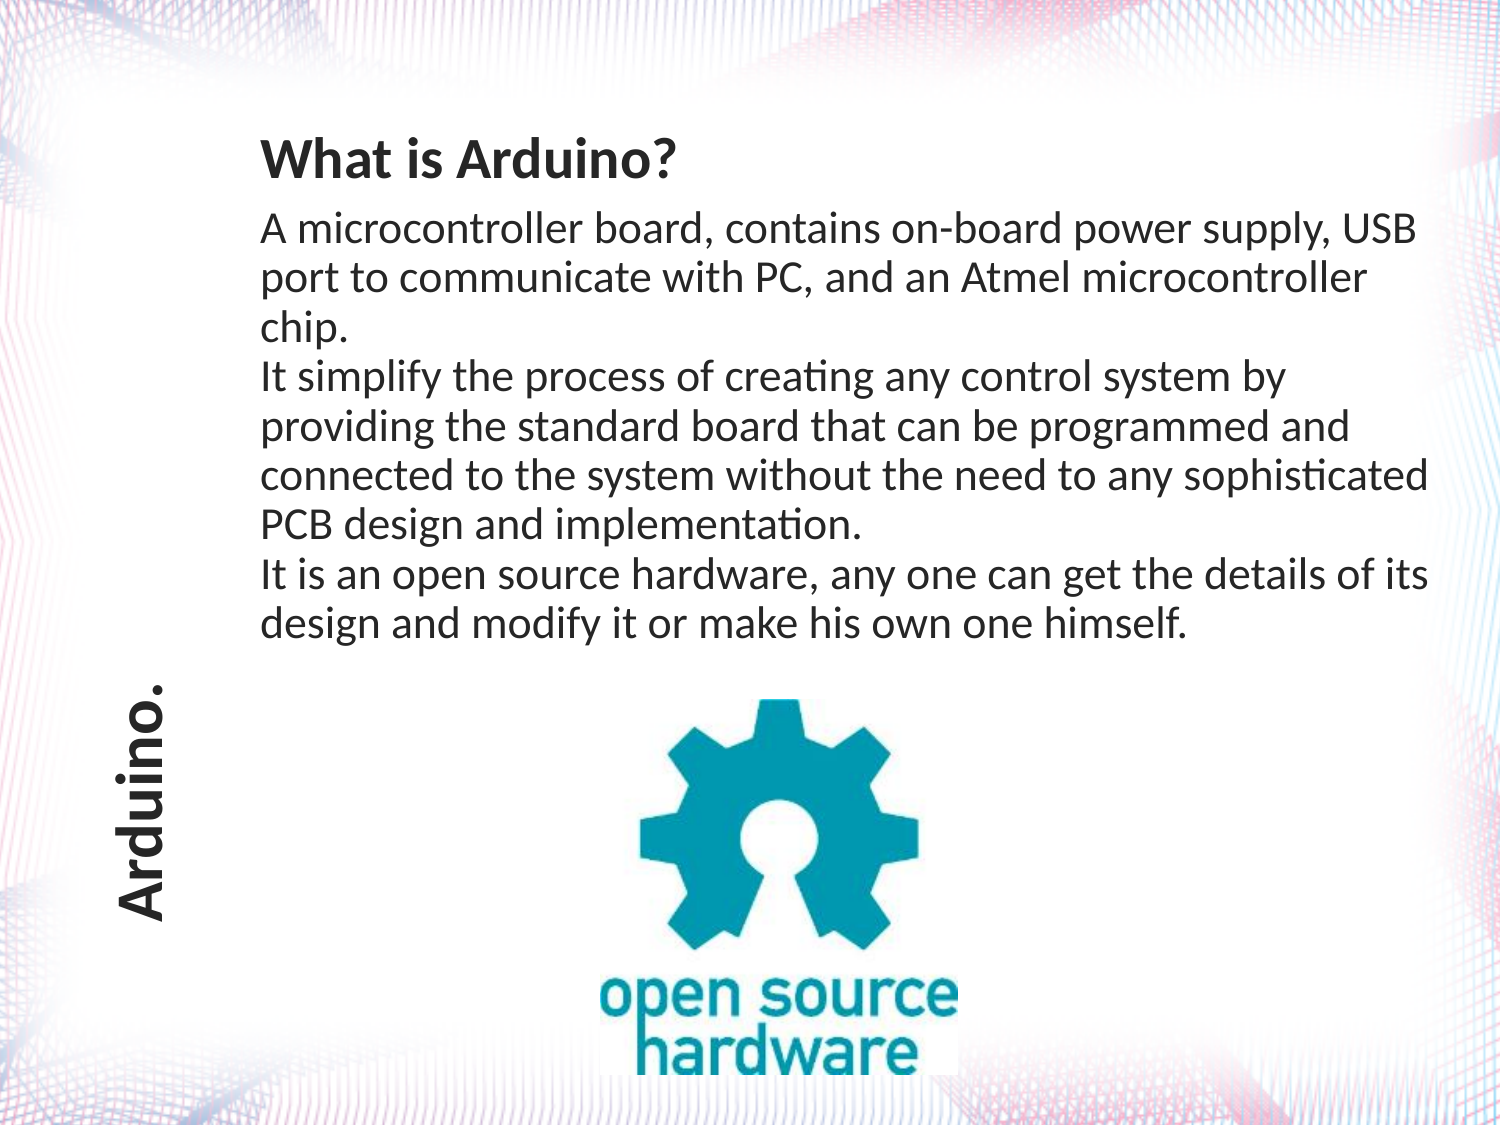

What is Arduino?
A microcontroller board, contains on-board power supply, USB
port to communicate with PC, and an Atmel microcontroller
chip.
It simplify the process of creating any control system by
providing the standard board that can be programmed and
connected to the system without the need to any sophisticated
PCB design and implementation.
It is an open source hardware, any one can get the details of its
design and modify it or make his own one himself.
Arduino.